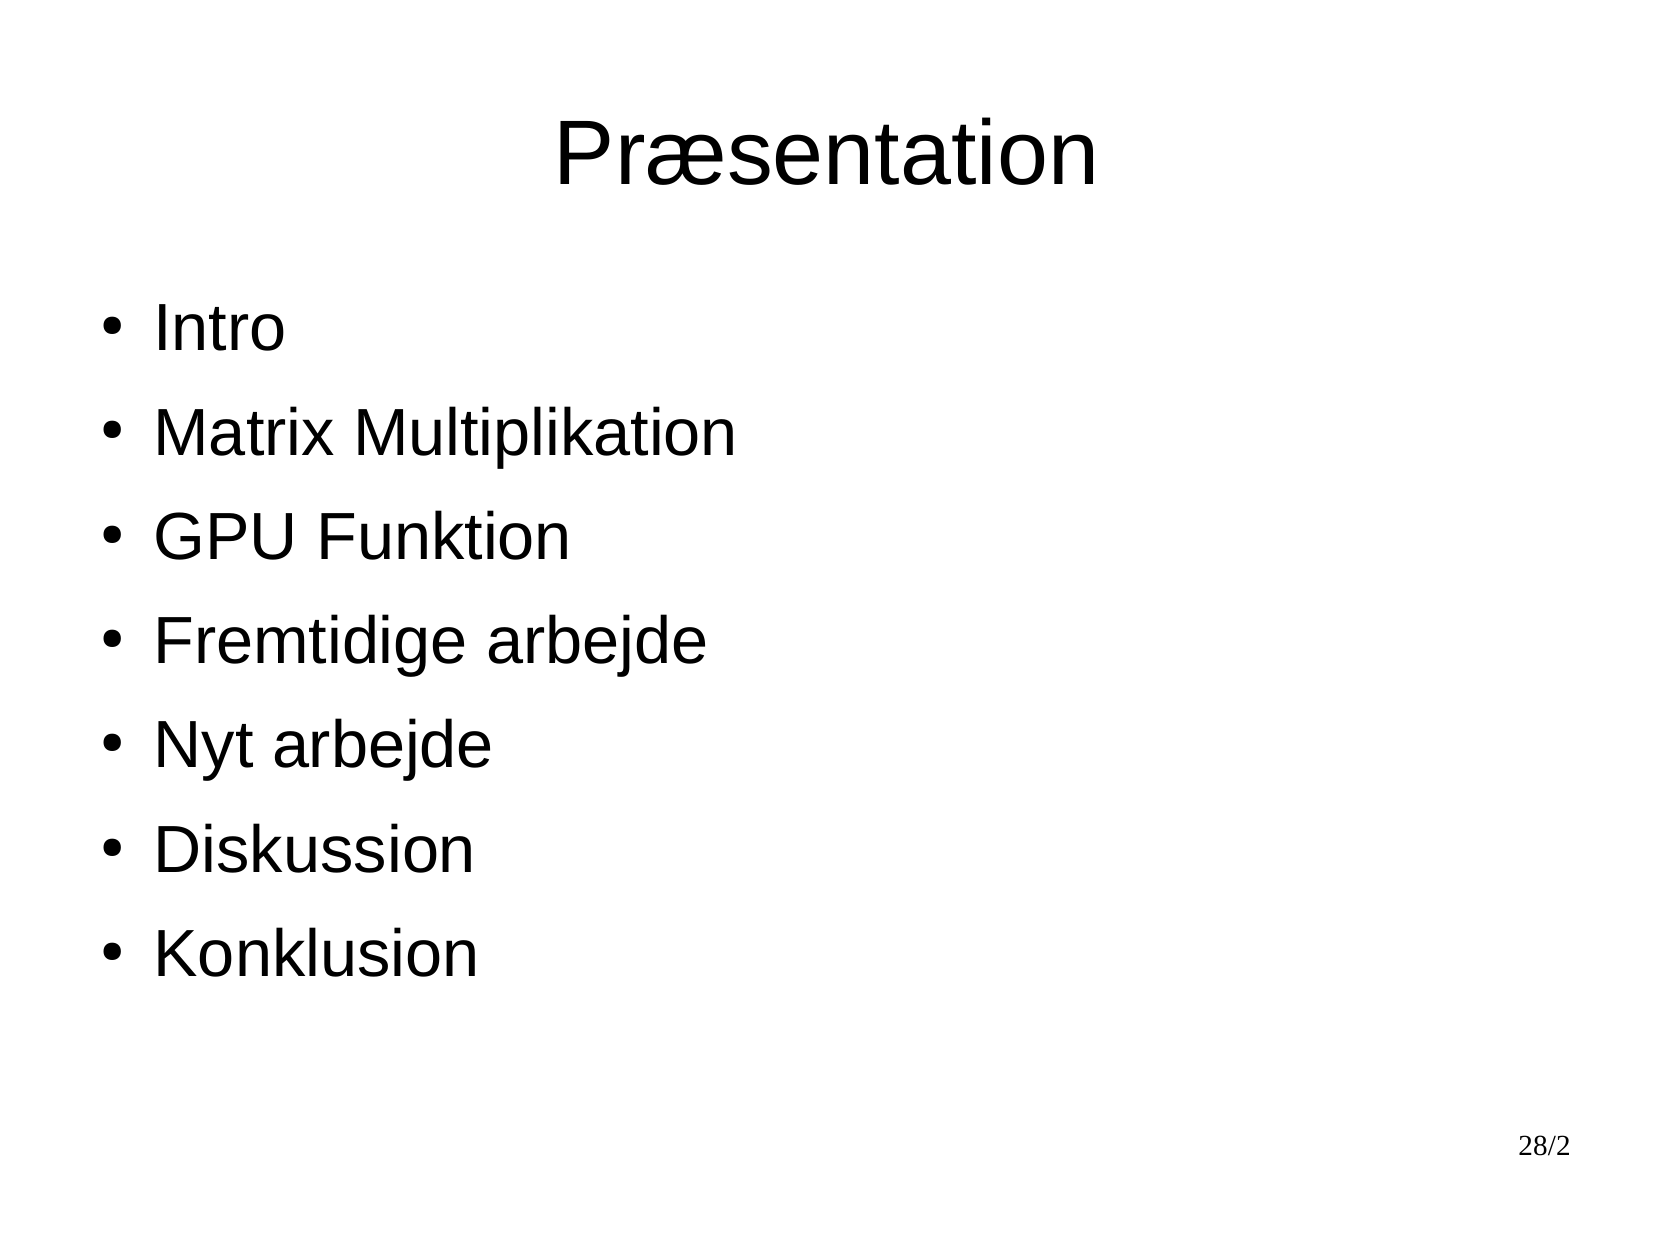

# Præsentation
Intro
Matrix Multiplikation
GPU Funktion
Fremtidige arbejde
Nyt arbejde
Diskussion
Konklusion
2